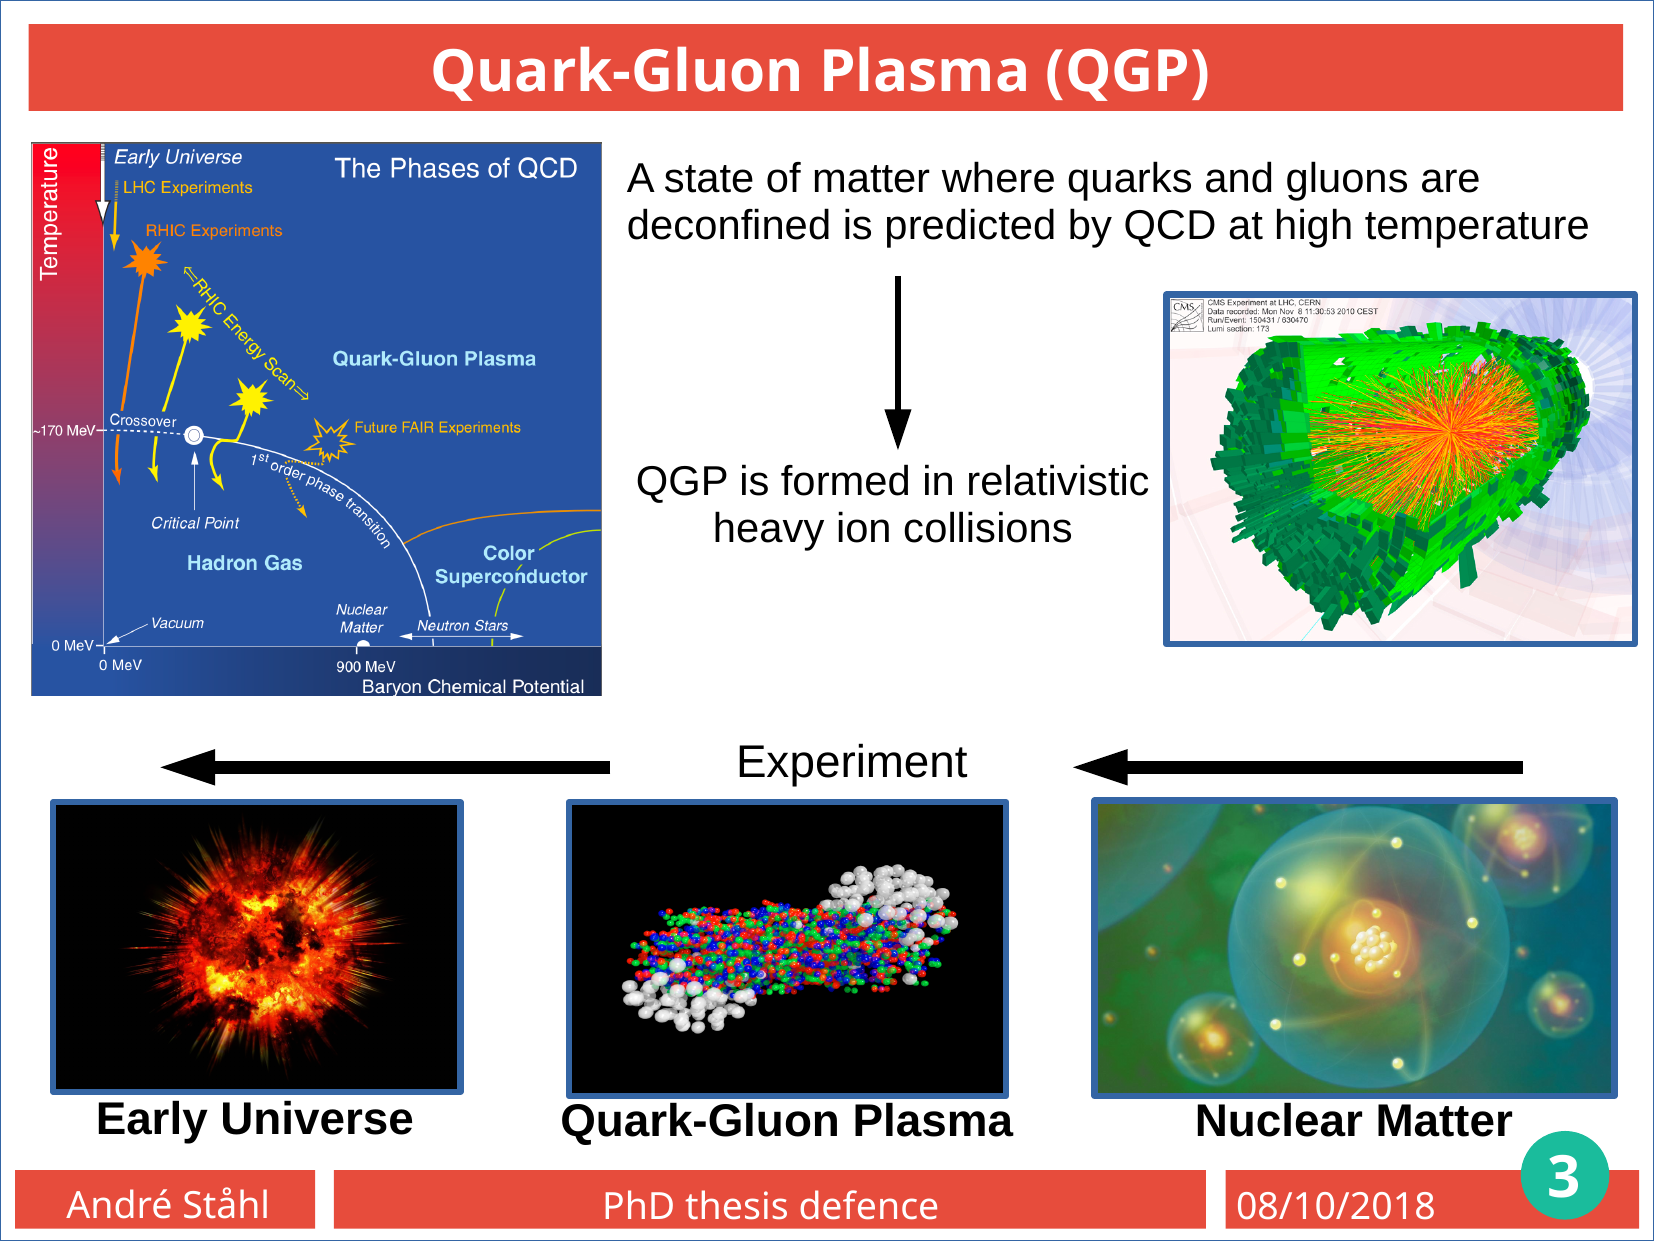

# Quark-Gluon Plasma (QGP)
A state of matter where quarks and gluons are deconfined is predicted by QCD at high temperature
QGP is formed in relativistic heavy ion collisions
Experiment
Early Universe
Quark-Gluon Plasma
Nuclear Matter
3
08/10/2018